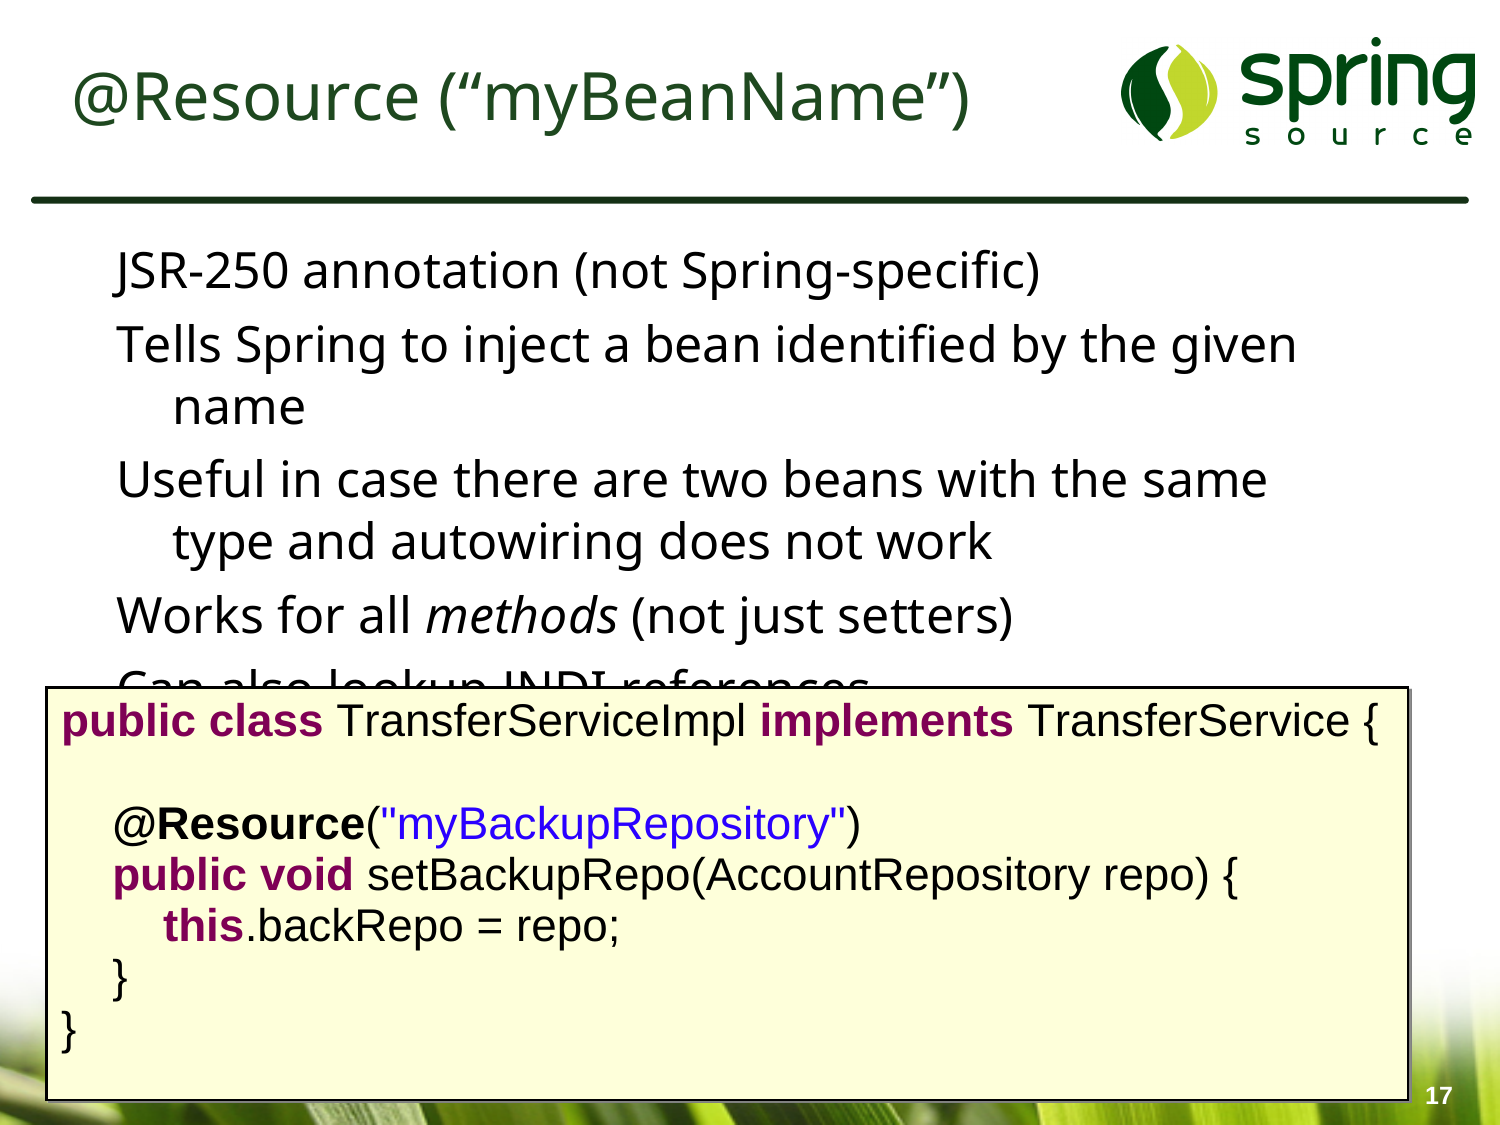

# @Resource (“myBeanName”)
JSR-250 annotation (not Spring-specific)
Tells Spring to inject a bean identified by the given name
Useful in case there are two beans with the same type and autowiring does not work
Works for all methods (not just setters)
Can also lookup JNDI references
public class TransferServiceImpl implements TransferService {
 @Resource("myBackupRepository")
 public void setBackupRepo(AccountRepository repo) {
 this.backRepo = repo;
 }
}